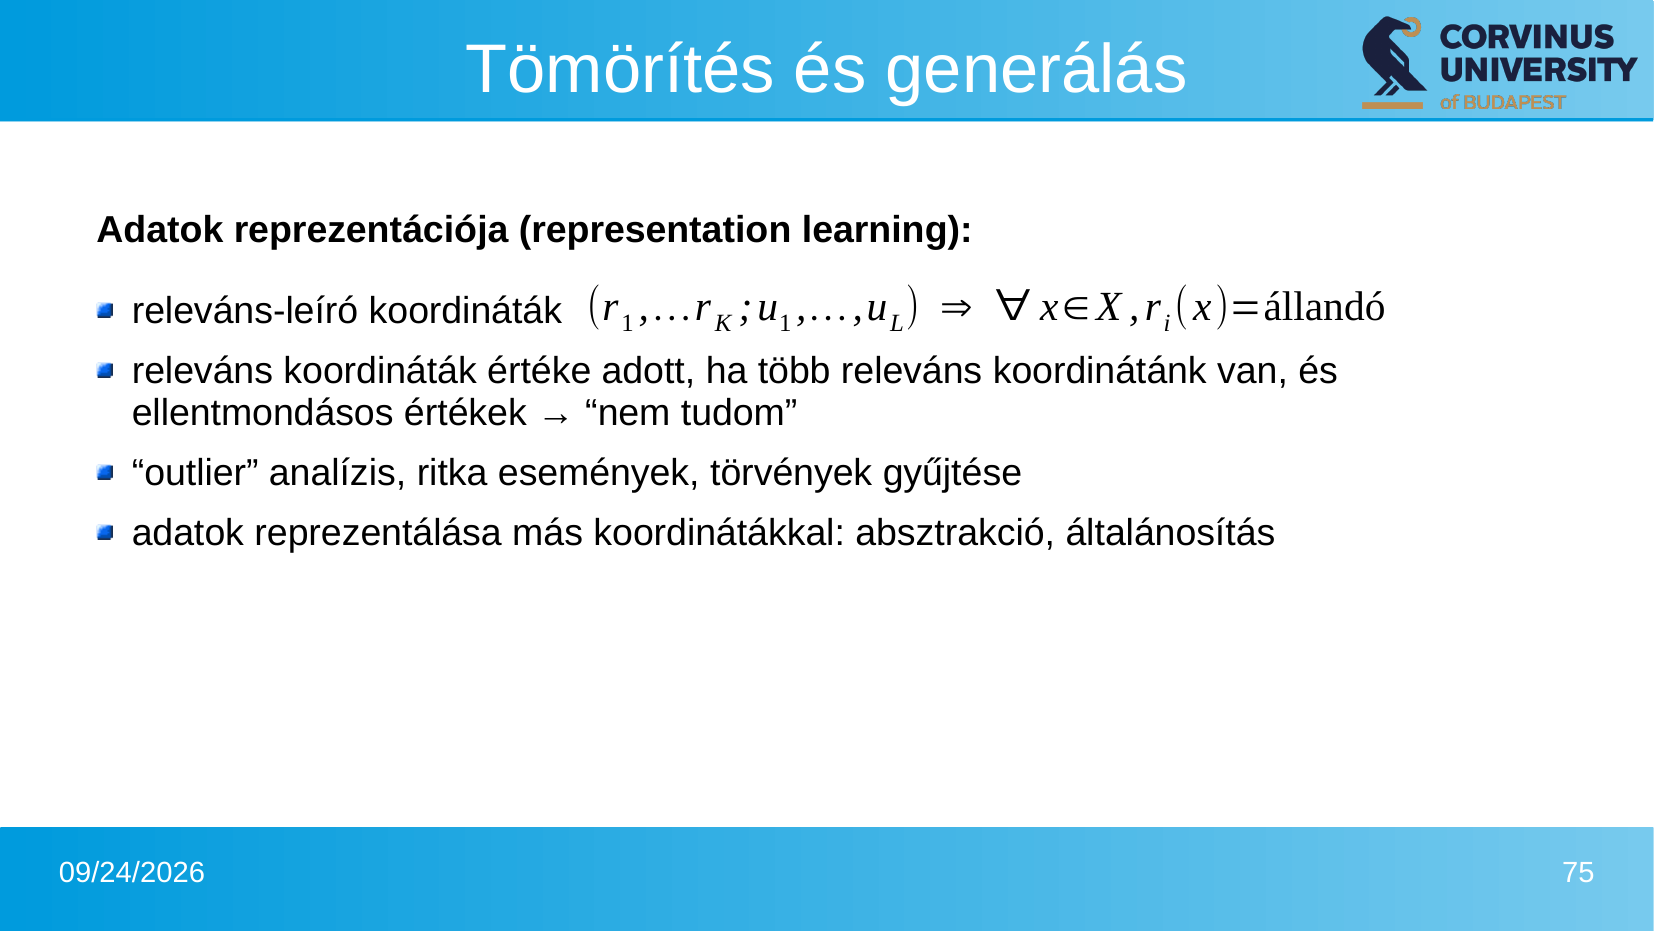

# Tömörítés és generálás
Adatok reprezentációja (representation learning):
releváns-leíró koordináták
releváns koordináták értéke adott, ha több releváns koordinátánk van, és ellentmondásos értékek → “nem tudom”
“outlier” analízis, ritka események, törvények gyűjtése
adatok reprezentálása más koordinátákkal: absztrakció, általánosítás
75